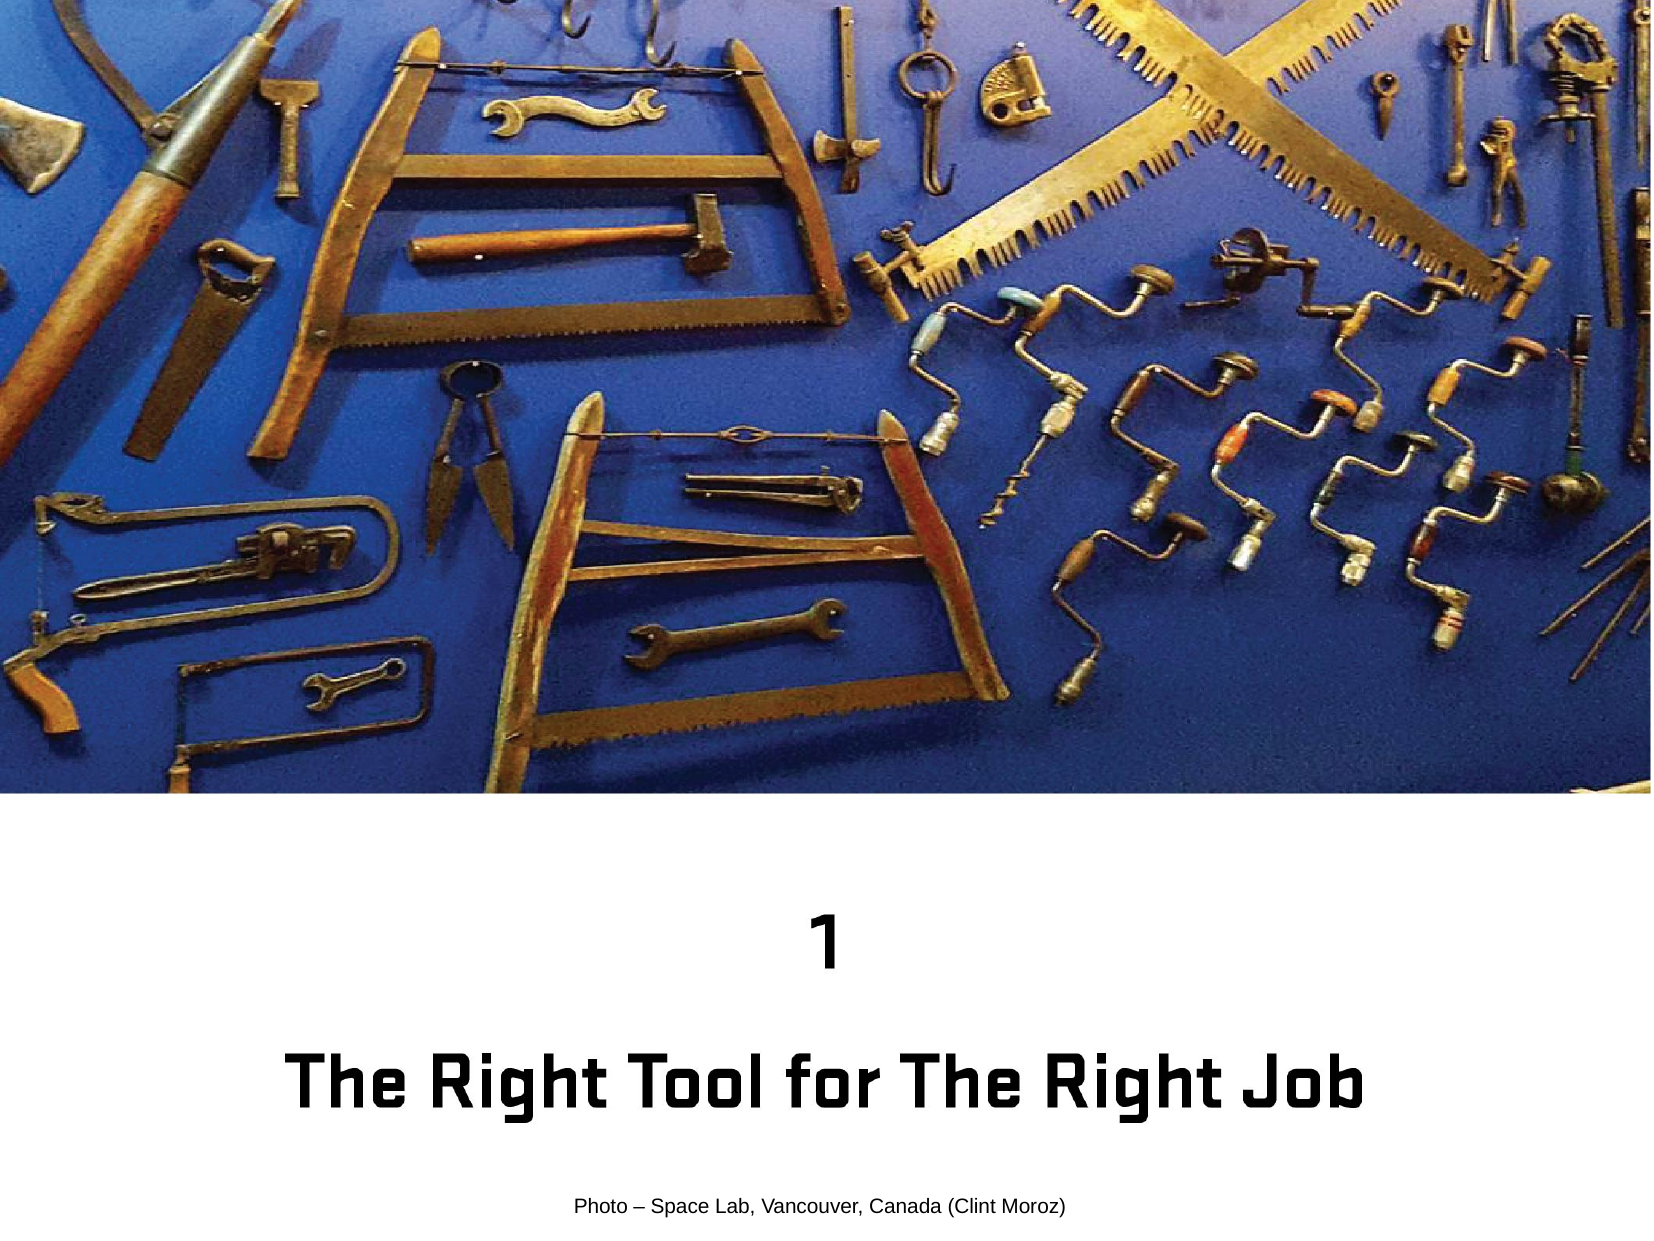

Photo – Space Lab, Vancouver, Canada (Clint Moroz)